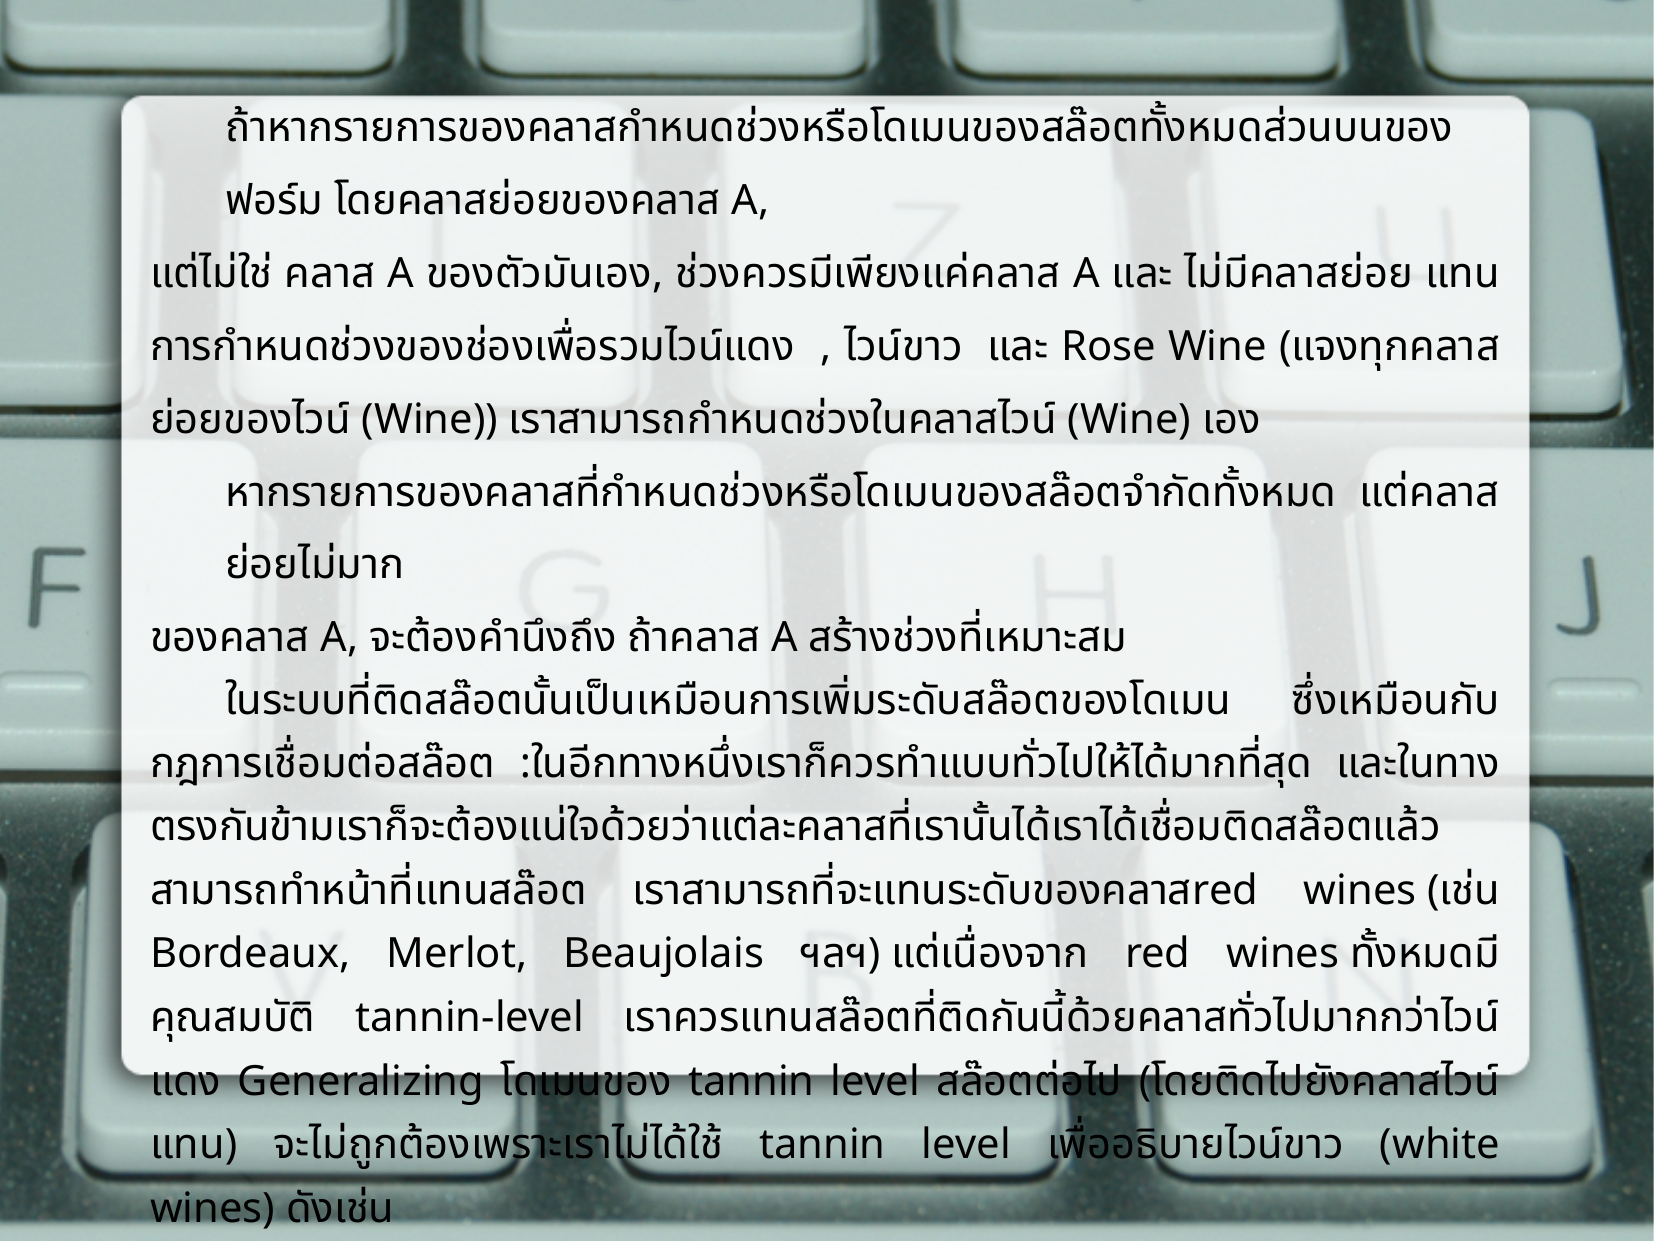

ถ้าหากรายการของคลาสกำหนดช่วงหรือโดเมนของสล๊อตทั้งหมดส่วนบนของฟอร์ม โดยคลาสย่อยของคลาส A,
แต่ไม่ใช่ คลาส A ของตัวมันเอง, ช่วงควรมีเพียงแค่คลาส A และ ไม่มีคลาสย่อย แทนการกำหนดช่วงของช่องเพื่อรวมไวน์แดง , ไวน์ขาว และ Rose Wine (แจงทุกคลาสย่อยของไวน์ (Wine)) เราสามารถกำหนดช่วงในคลาสไวน์ (Wine) เอง
หากรายการของคลาสที่กำหนดช่วงหรือโดเมนของสล๊อตจำกัดทั้งหมด แต่คลาสย่อยไม่มาก
ของคลาส A, จะต้องคำนึงถึง ถ้าคลาส A สร้างช่วงที่เหมาะสม
ในระบบที่ติดสล๊อตนั้นเป็นเหมือนการเพิ่มระดับสล๊อตของโดเมน ซึ่งเหมือนกับกฎการเชื่อมต่อสล๊อต :ในอีกทางหนึ่งเราก็ควรทำแบบทั่วไปให้ได้มากที่สุด และในทางตรงกันข้ามเราก็จะต้องแน่ใจด้วยว่าแต่ละคลาสที่เรานั้นได้เราได้เชื่อมติดสล๊อตแล้วสามารถทำหน้าที่แทนสล๊อต เราสามารถที่จะแทนระดับของคลาสred wines (เช่น Bordeaux, Merlot, Beaujolais ฯลฯ) แต่เนื่องจาก red wines ทั้งหมดมีคุณสมบัติ tannin-level เราควรแทนสล๊อตที่ติดกันนี้ด้วยคลาสทั่วไปมากกว่าไวน์แดง Generalizing โดเมนของ tannin level สล๊อตต่อไป (โดยติดไปยังคลาสไวน์แทน) จะไม่ถูกต้องเพราะเราไม่ได้ใช้ tannin level เพื่ออธิบายไวน์ขาว (white wines) ดังเช่น
#